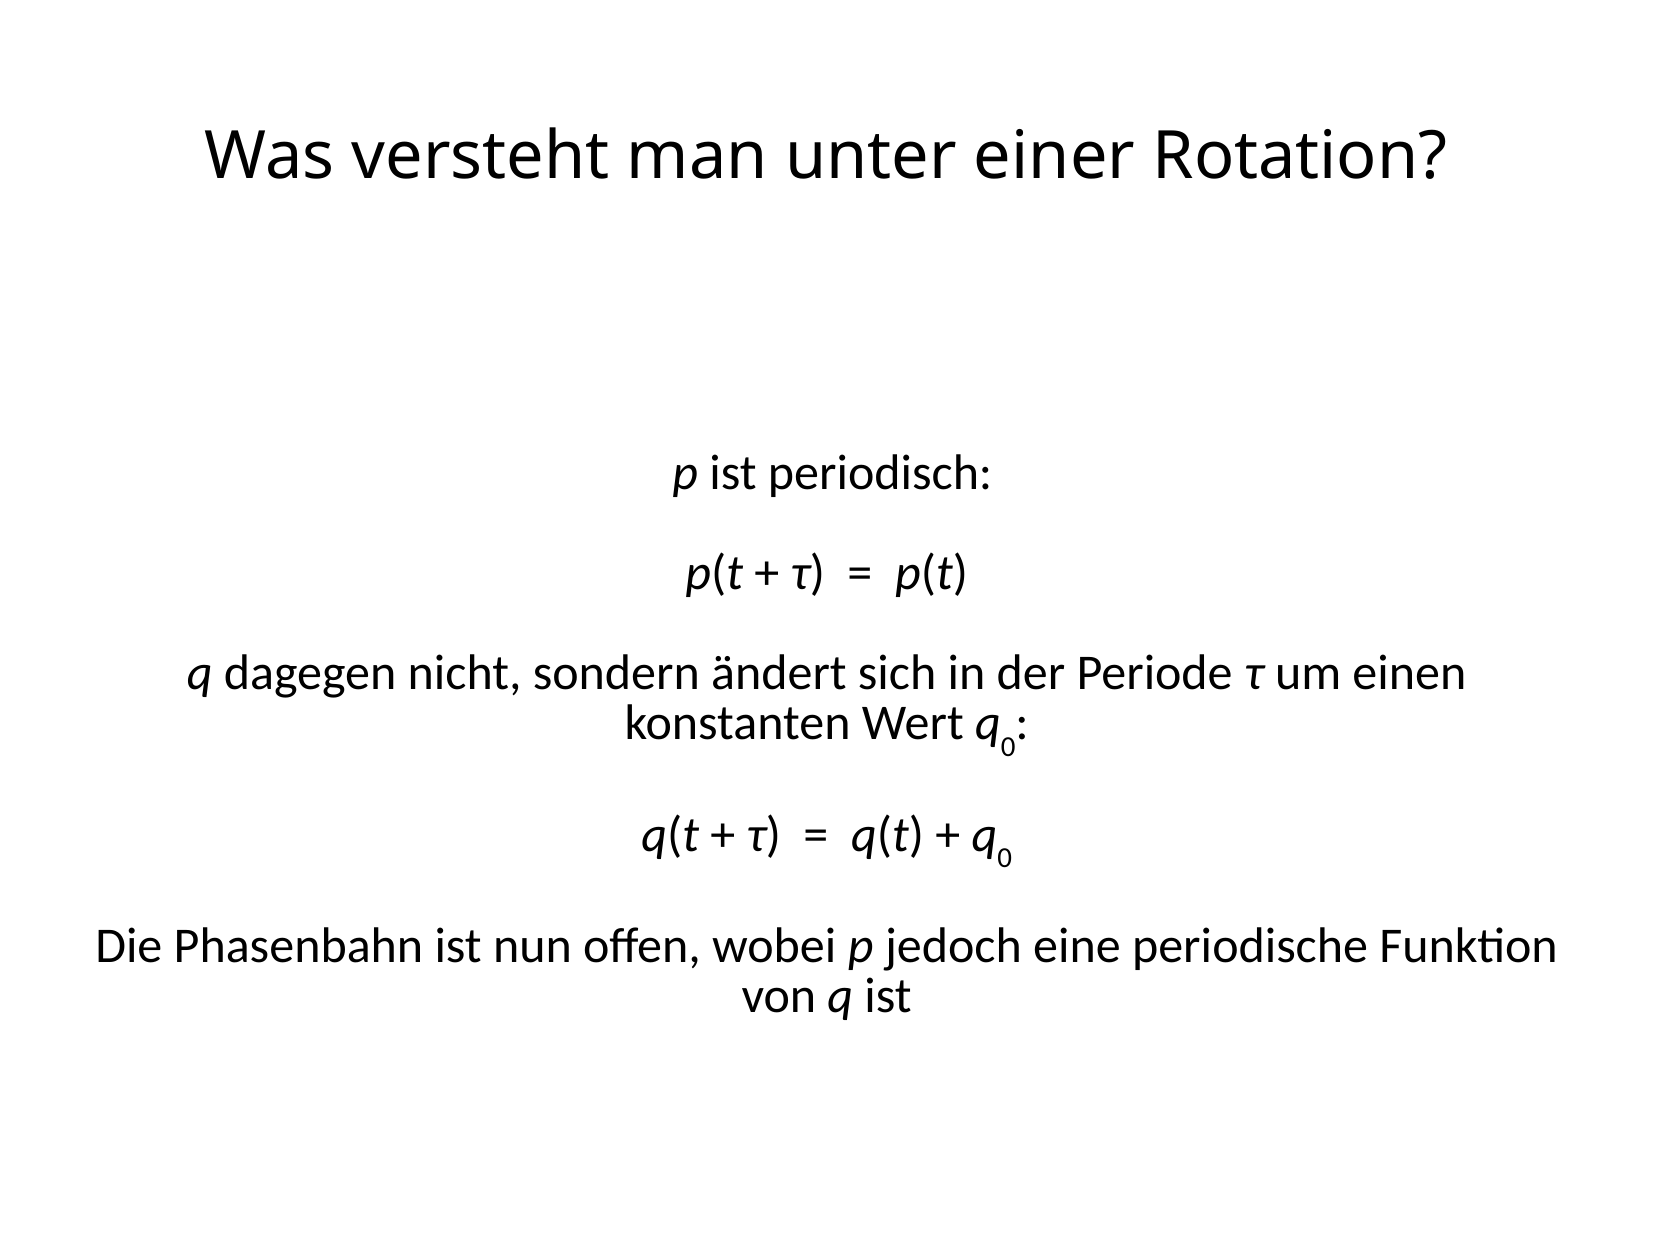

# Was versteht man unter einer Rotation?
 p ist periodisch:
p(t + τ) = p(t)
q dagegen nicht, sondern ändert sich in der Periode τ um einen konstanten Wert q0:
q(t + τ) = q(t) + q0
Die Phasenbahn ist nun offen, wobei p jedoch eine periodische Funktion von q ist